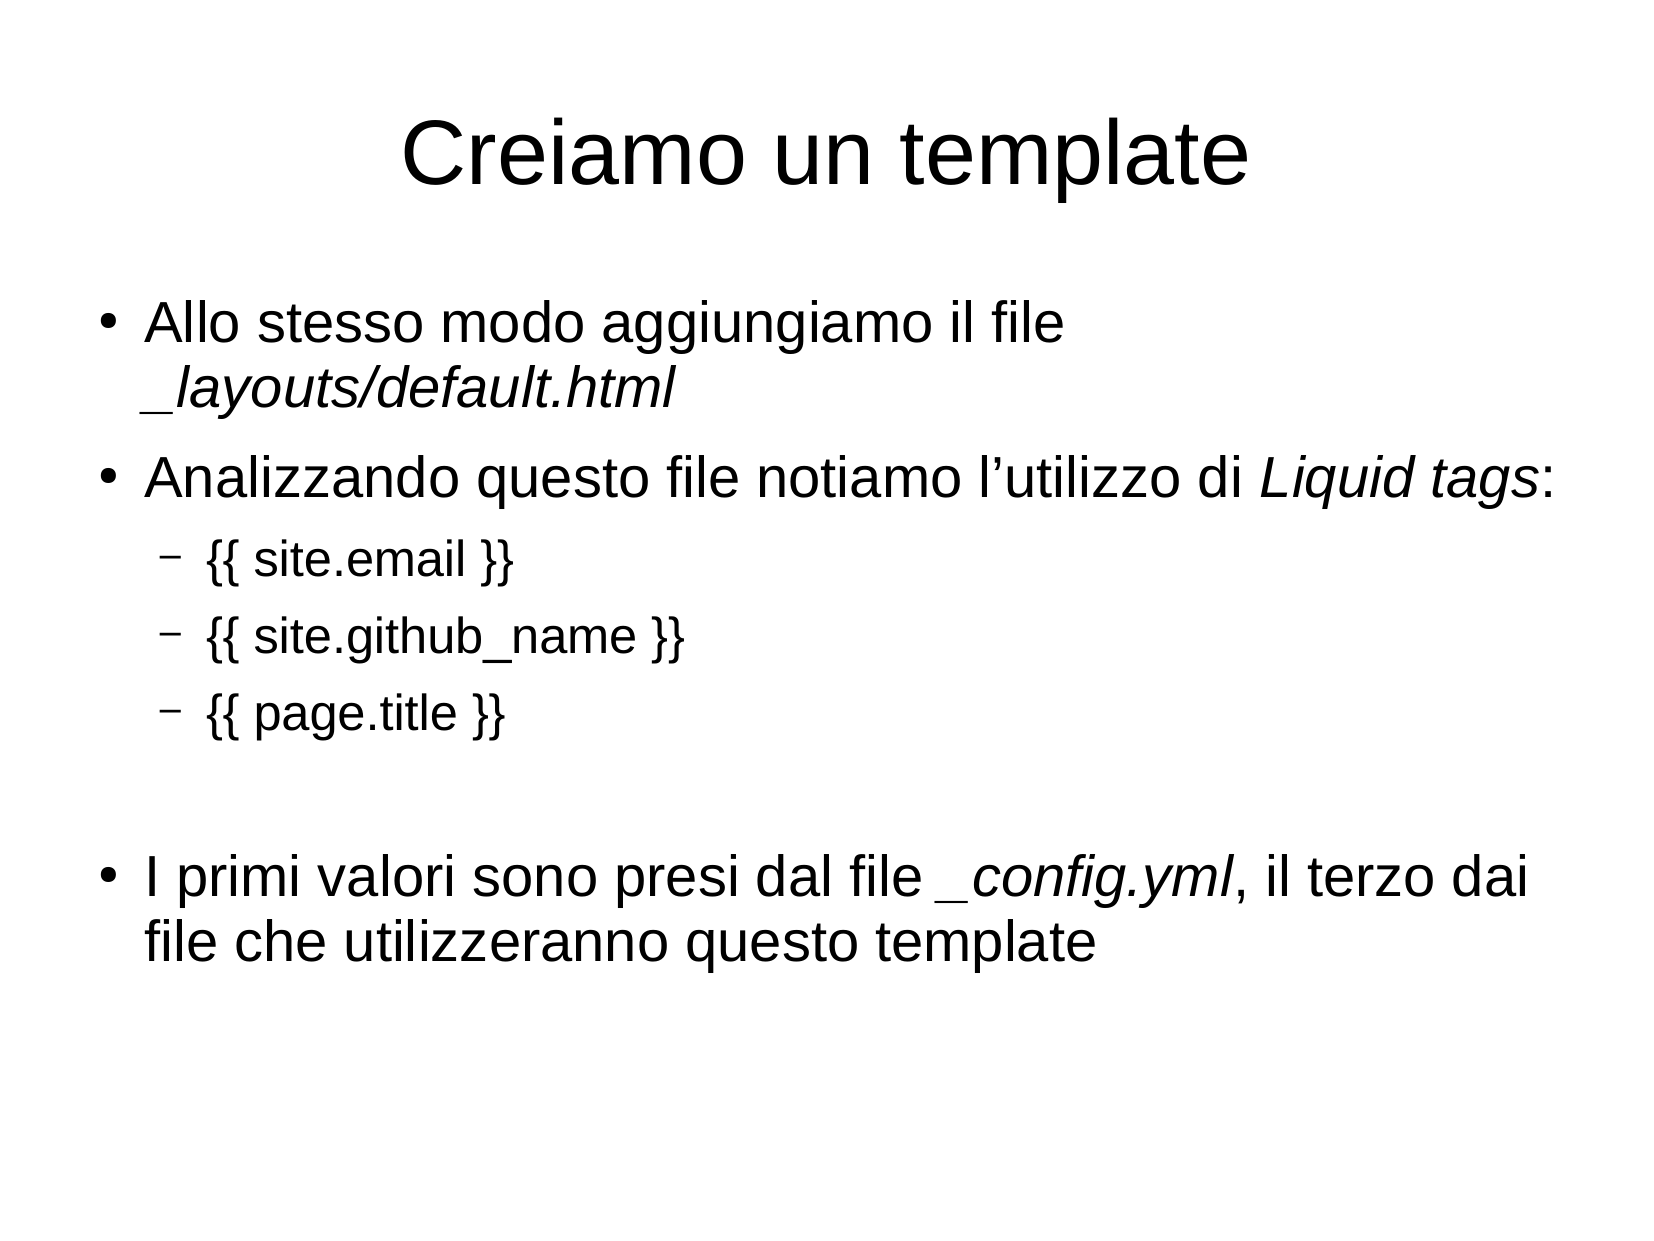

# Creiamo un template
Allo stesso modo aggiungiamo il file _layouts/default.html
Analizzando questo file notiamo l’utilizzo di Liquid tags:
{{ site.email }}
{{ site.github_name }}
{{ page.title }}
I primi valori sono presi dal file _config.yml, il terzo dai file che utilizzeranno questo template